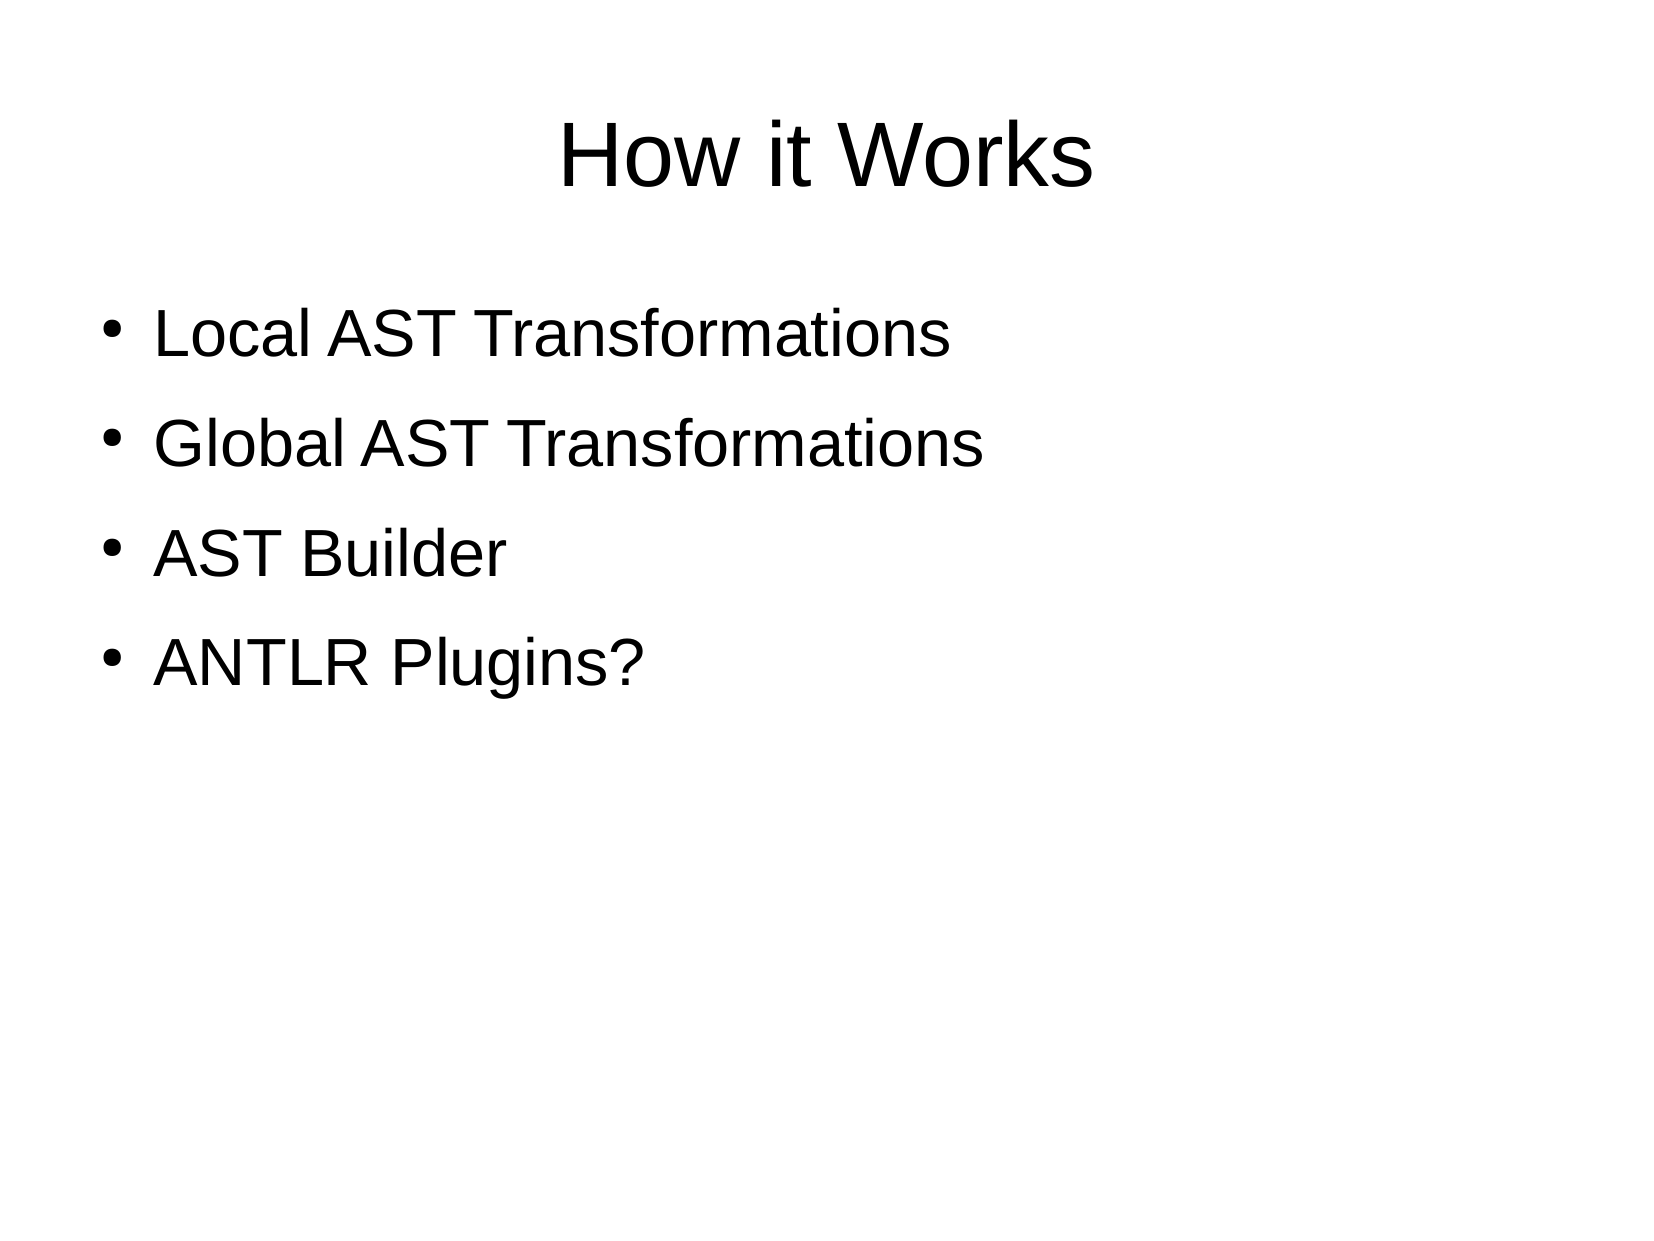

# How it Works
Local AST Transformations
Global AST Transformations
AST Builder
ANTLR Plugins?